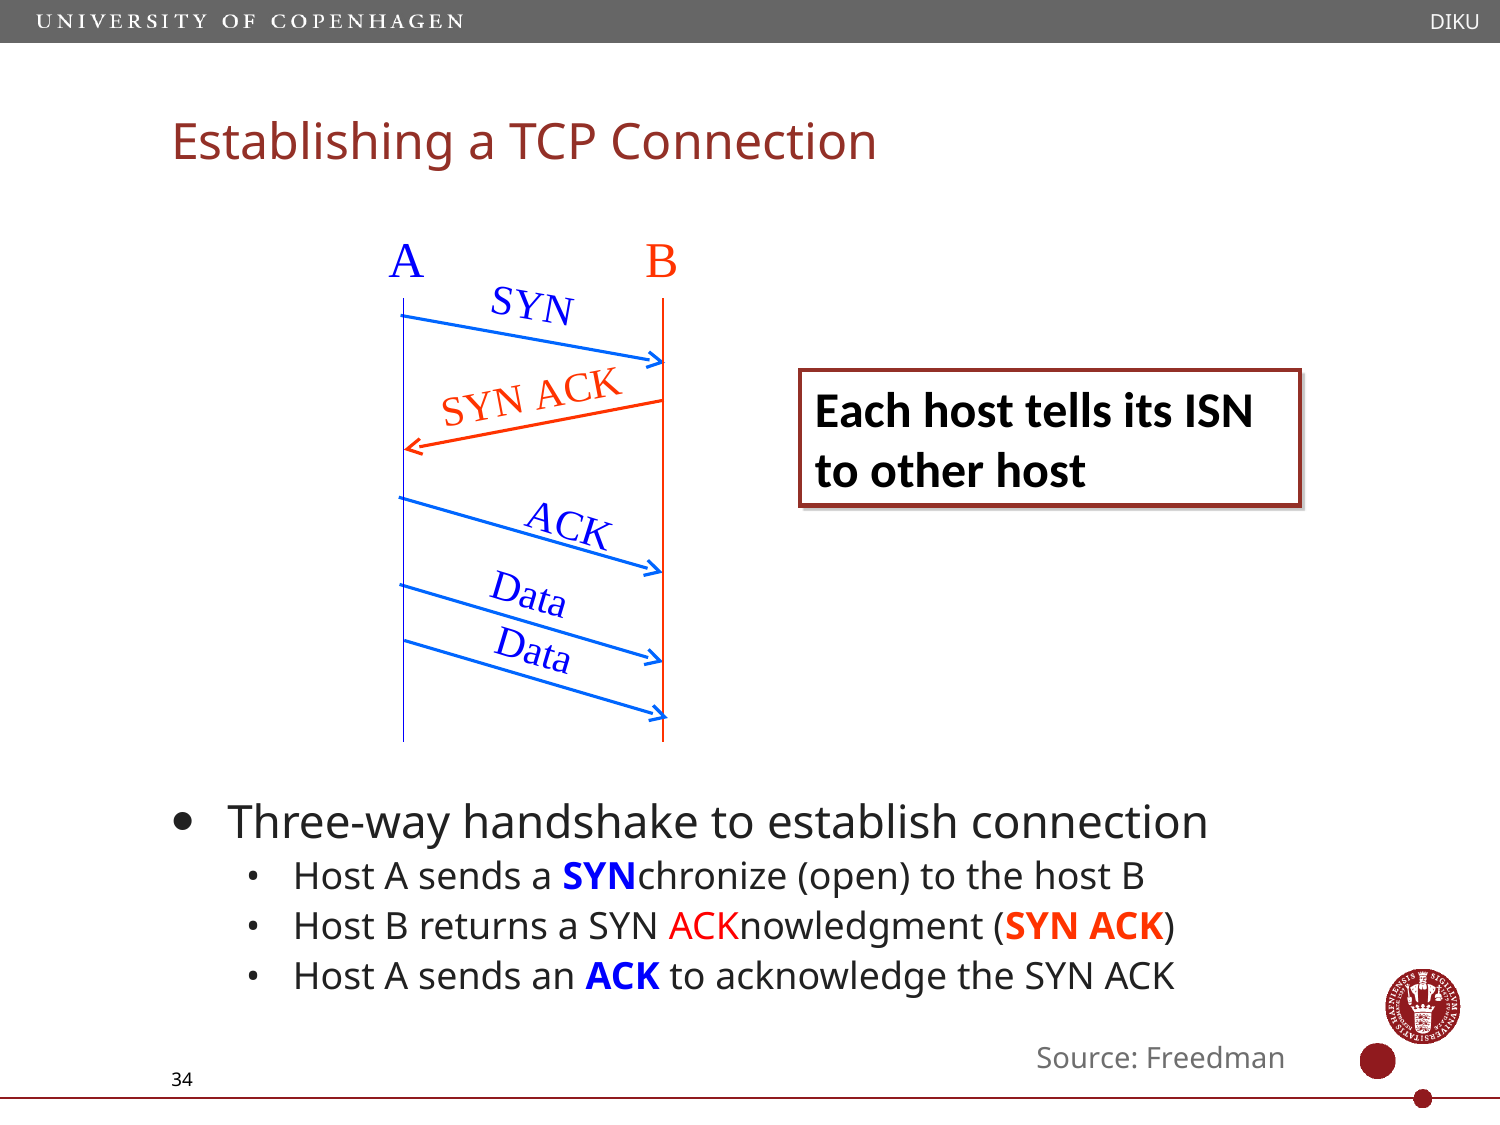

DIKU
# Establishing a TCP Connection
A
B
SYN
SYN ACK
Each host tells its ISN to other host
ACK
Data
Data
Three-way handshake to establish connection
Host A sends a SYNchronize (open) to the host B
Host B returns a SYN ACKnowledgment (SYN ACK)
Host A sends an ACK to acknowledge the SYN ACK
Source: Freedman